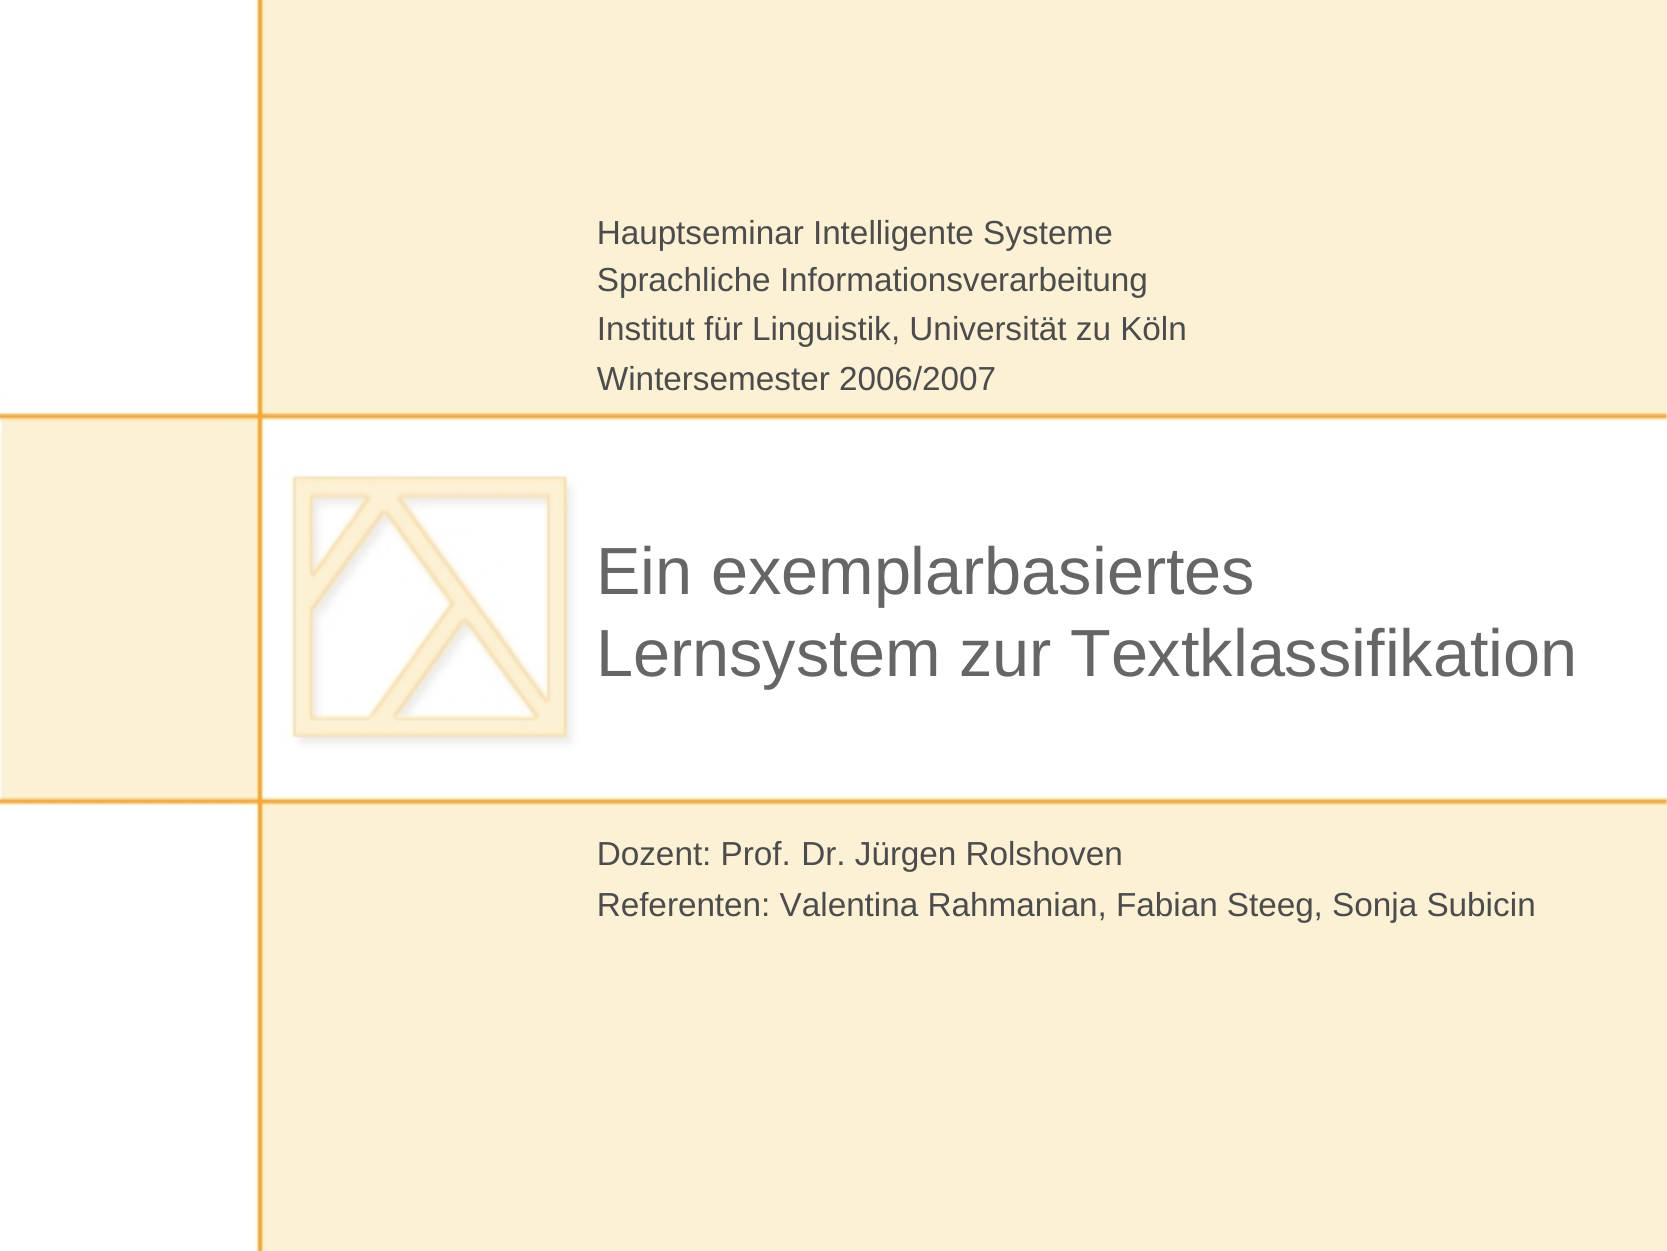

Hauptseminar Intelligente Systeme
Sprachliche Informationsverarbeitung
Institut für Linguistik, Universität zu Köln
Wintersemester 2006/2007
# Ein exemplarbasiertes Lernsystem zur Textklassifikation
Dozent: Prof. Dr. Jürgen Rolshoven
Referenten: Valentina Rahmanian, Fabian Steeg, Sonja Subicin